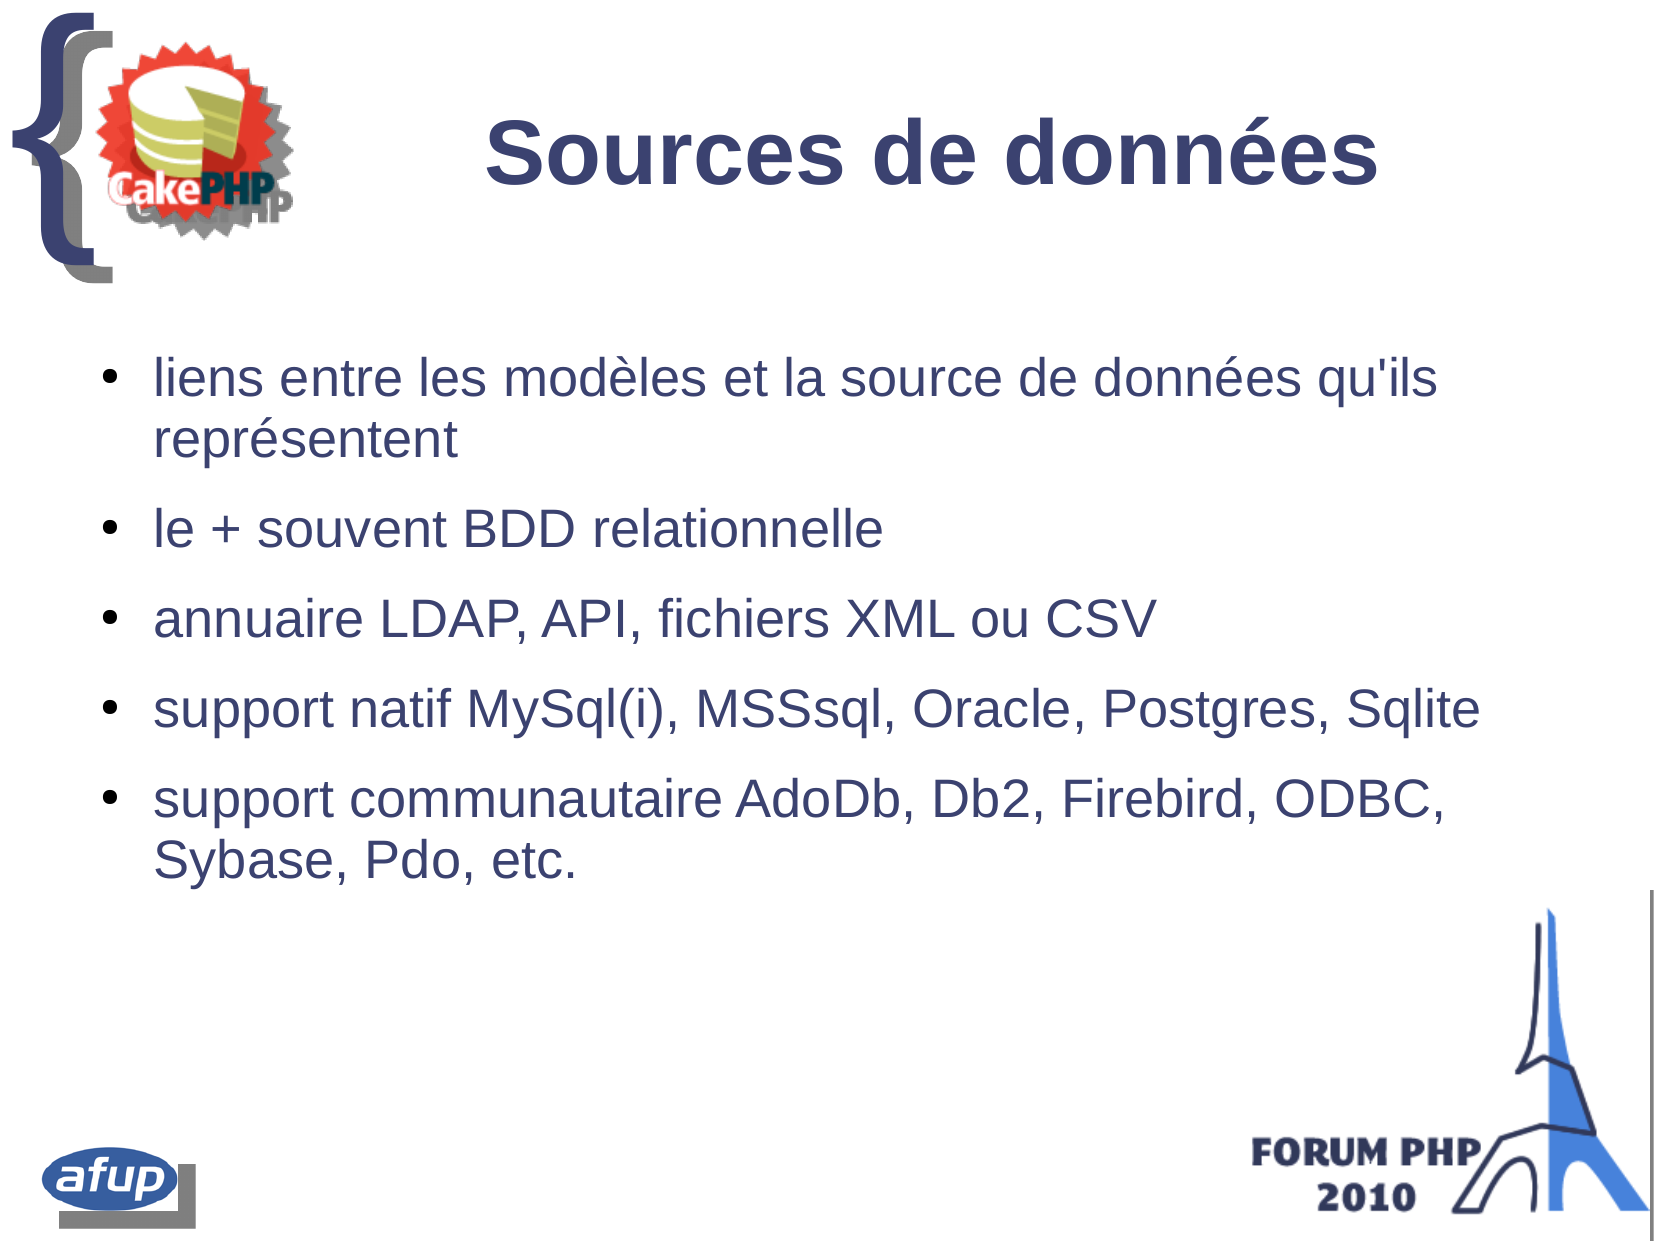

# Sources de données
liens entre les modèles et la source de données qu'ils représentent
le + souvent BDD relationnelle
annuaire LDAP, API, fichiers XML ou CSV
support natif MySql(i), MSSsql, Oracle, Postgres, Sqlite
support communautaire AdoDb, Db2, Firebird, ODBC, Sybase, Pdo, etc.